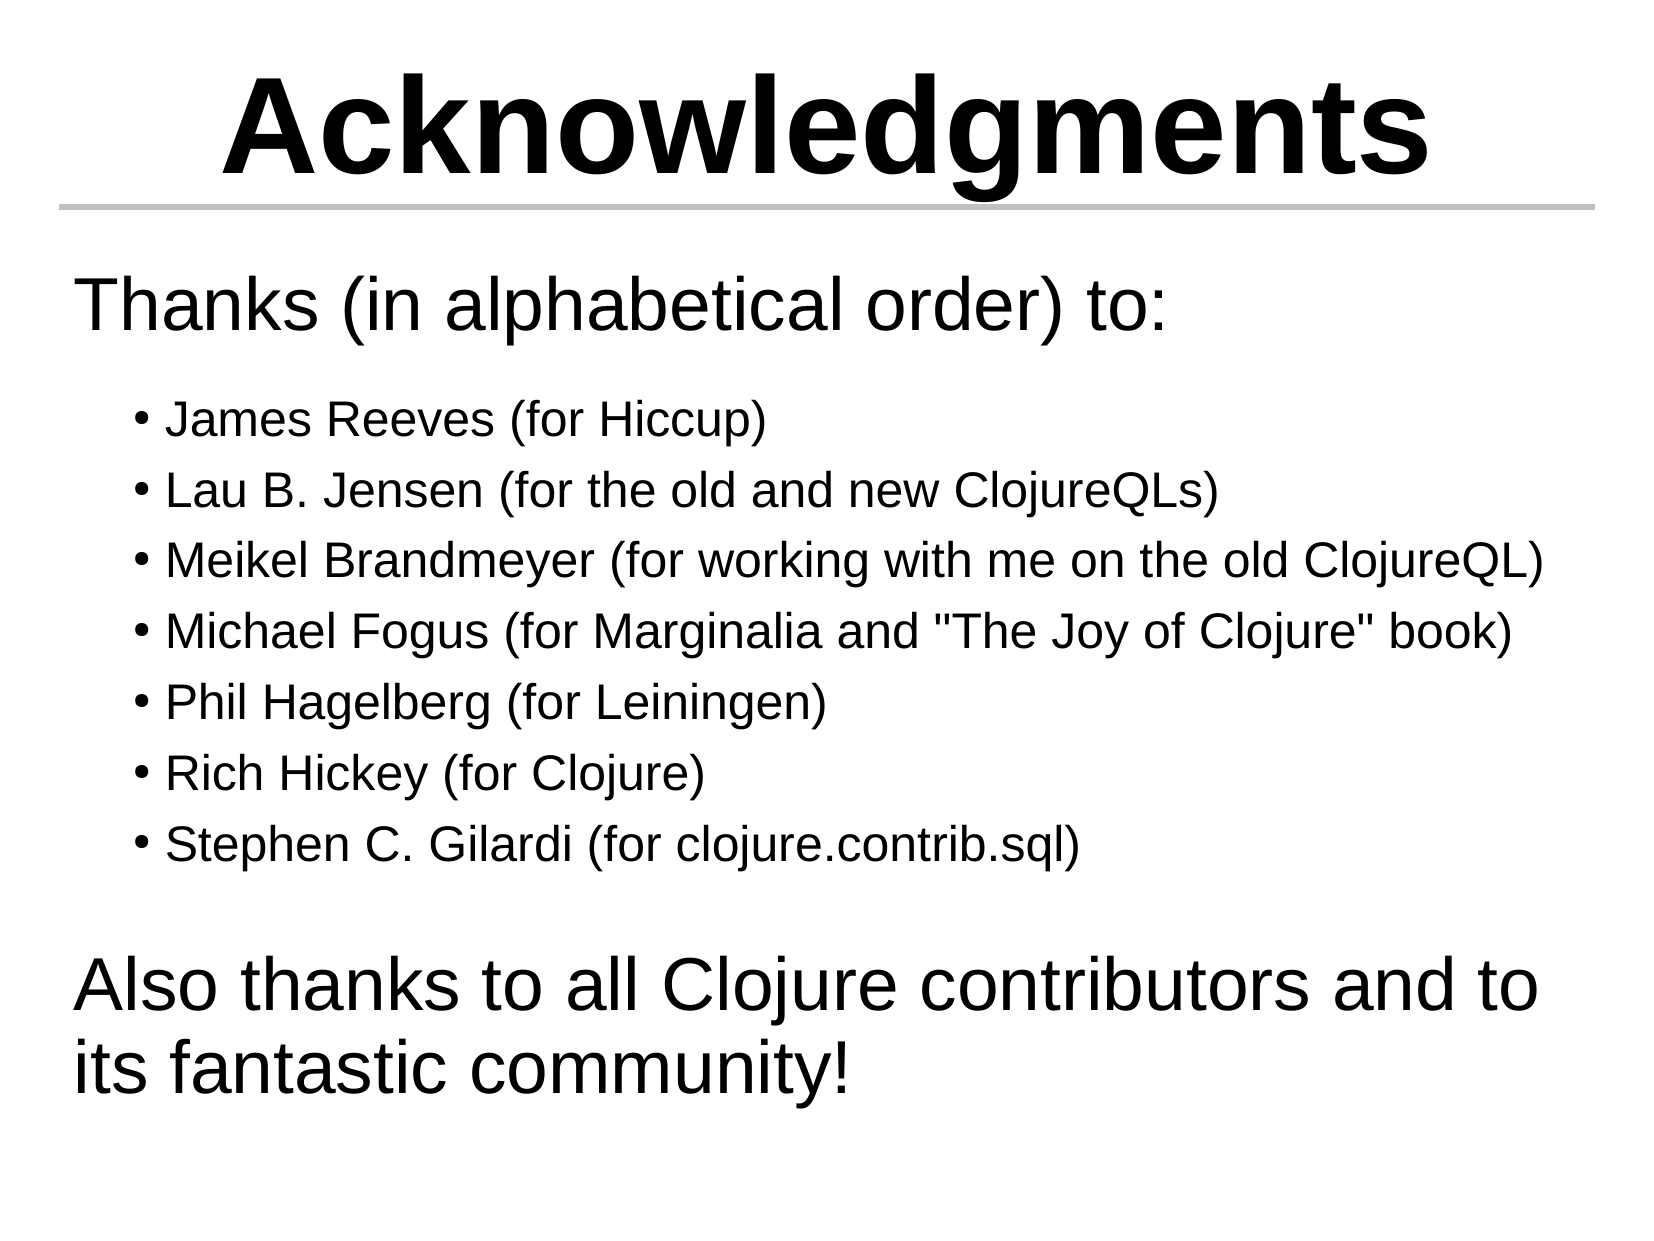

# Acknowledgments
Thanks (in alphabetical order) to:
 James Reeves (for Hiccup)
 Lau B. Jensen (for the old and new ClojureQLs)
 Meikel Brandmeyer (for working with me on the old ClojureQL)
 Michael Fogus (for Marginalia and "The Joy of Clojure" book)
 Phil Hagelberg (for Leiningen)
 Rich Hickey (for Clojure)
 Stephen C. Gilardi (for clojure.contrib.sql)
Also thanks to all Clojure contributors and to its fantastic community!